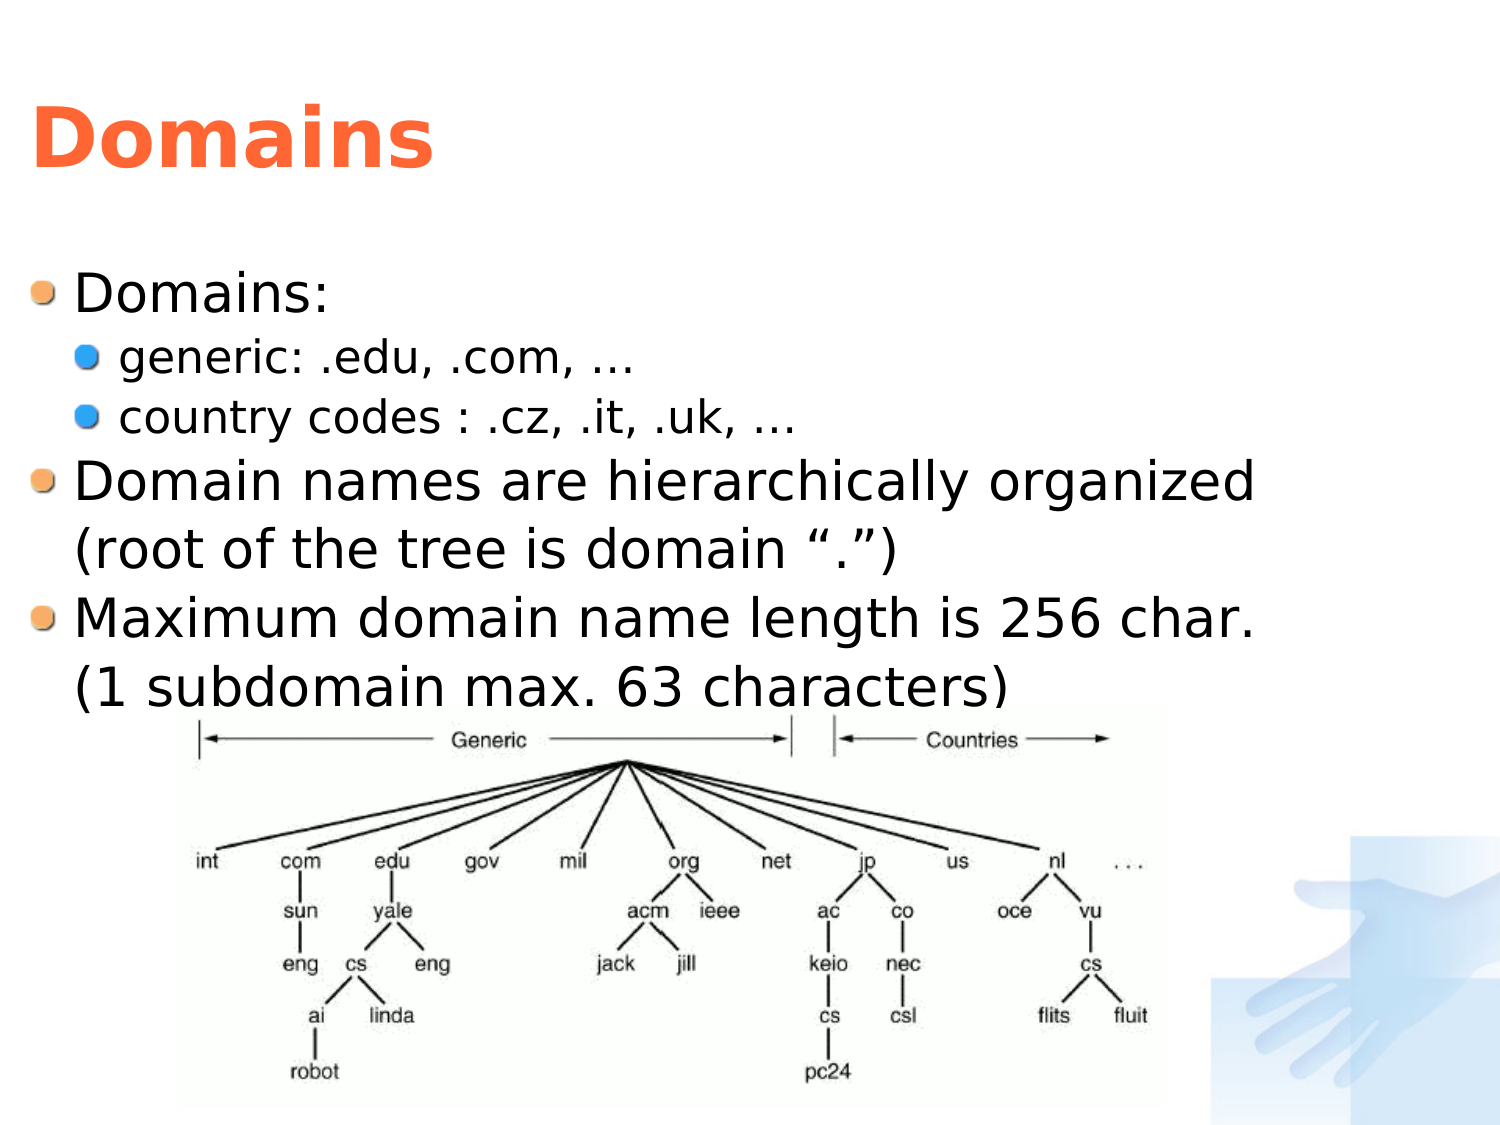

# Domains
Domains:
generic: .edu, .com, …
country codes : .cz, .it, .uk, …
Domain names are hierarchically organized
(root of the tree is domain “.”)
Maximum domain name length is 256 char.
(1 subdomain max. 63 characters)